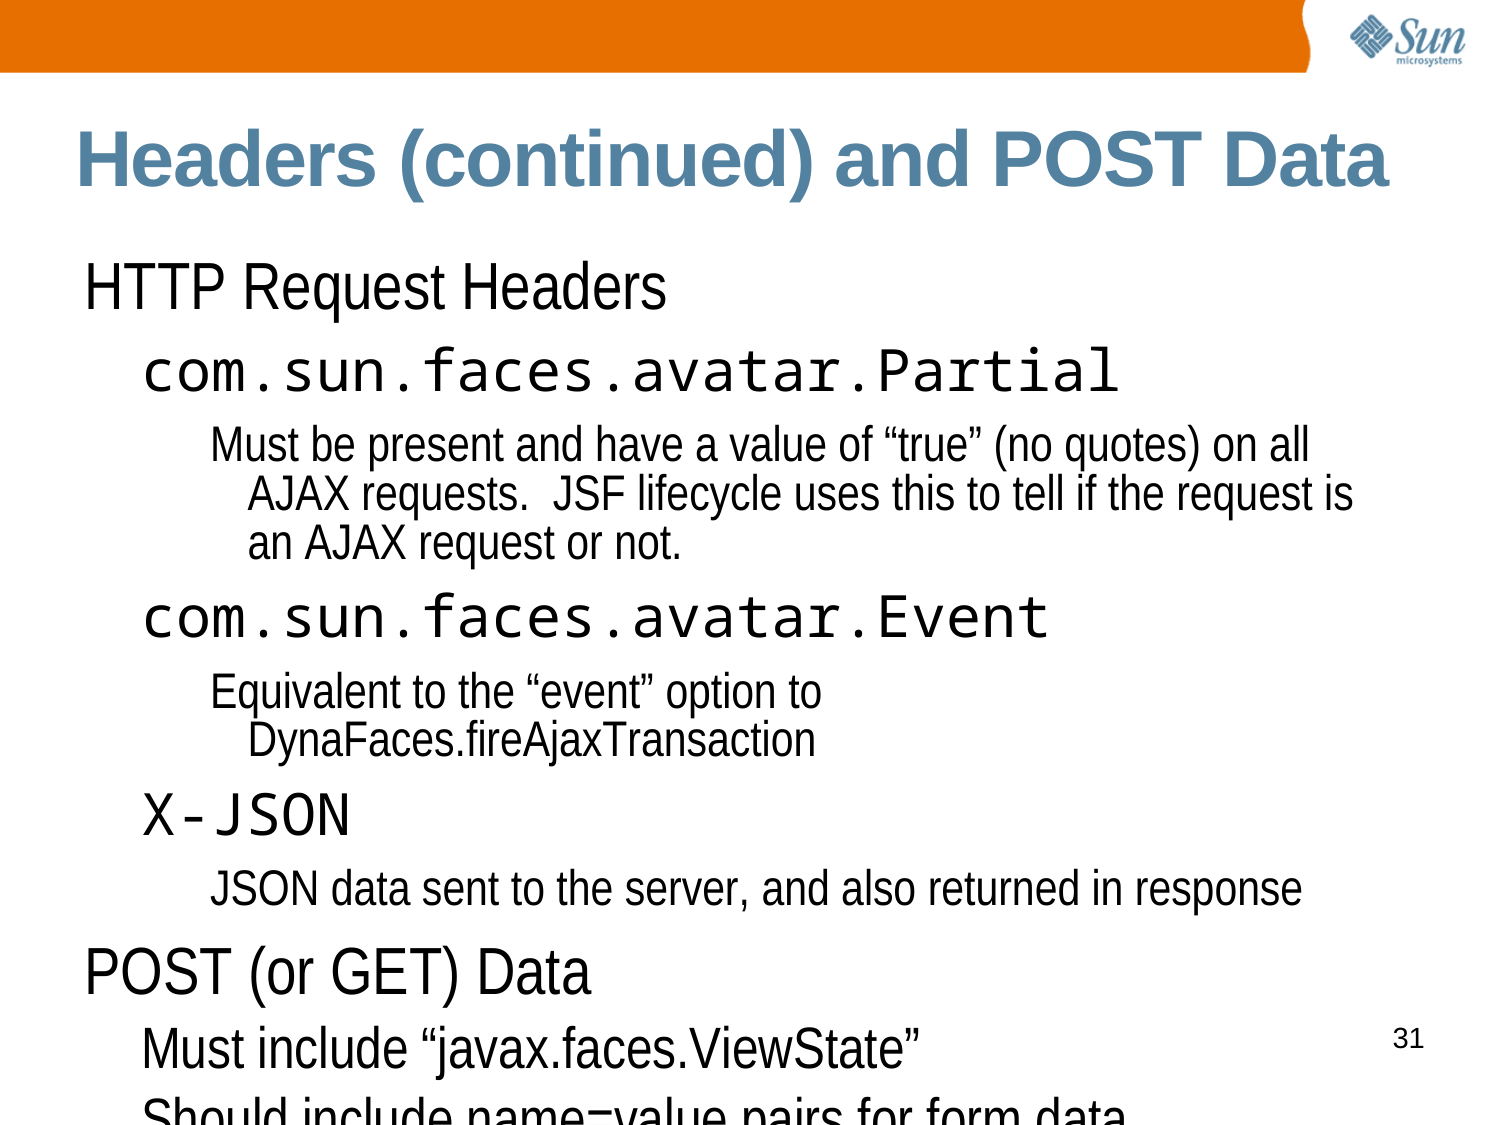

# Headers (continued) and POST Data
HTTP Request Headers
com.sun.faces.avatar.Partial
Must be present and have a value of “true” (no quotes) on all AJAX requests. JSF lifecycle uses this to tell if the request is an AJAX request or not.
com.sun.faces.avatar.Event
Equivalent to the “event” option to DynaFaces.fireAjaxTransaction
X-JSON
JSON data sent to the server, and also returned in response
POST (or GET) Data
Must include “javax.faces.ViewState”
Should include name=value pairs for form data.
31